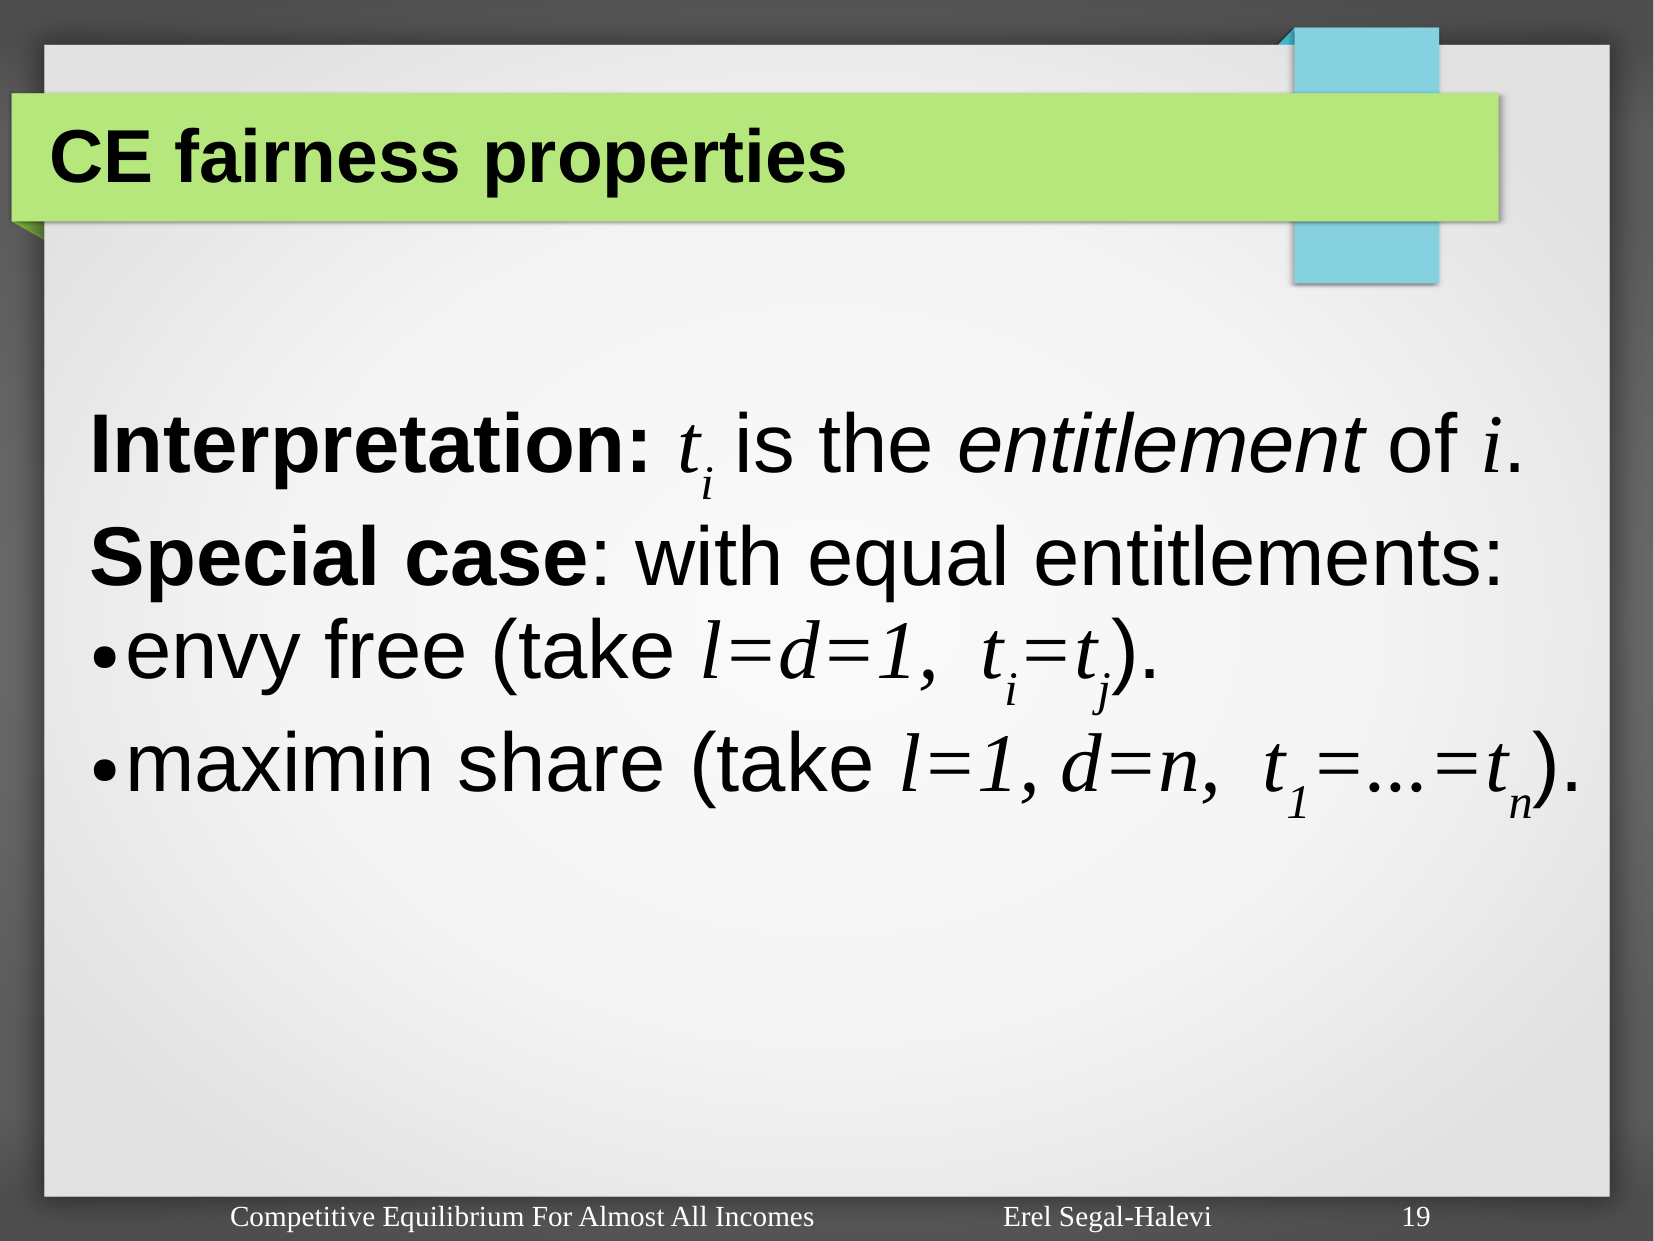

# CE fairness properties
Interpretation: ti is the entitlement of i.
Special case: with equal entitlements:
envy free (take l=d=1, ti=tj).
maximin share (take l=1, d=n, t1=...=tn).